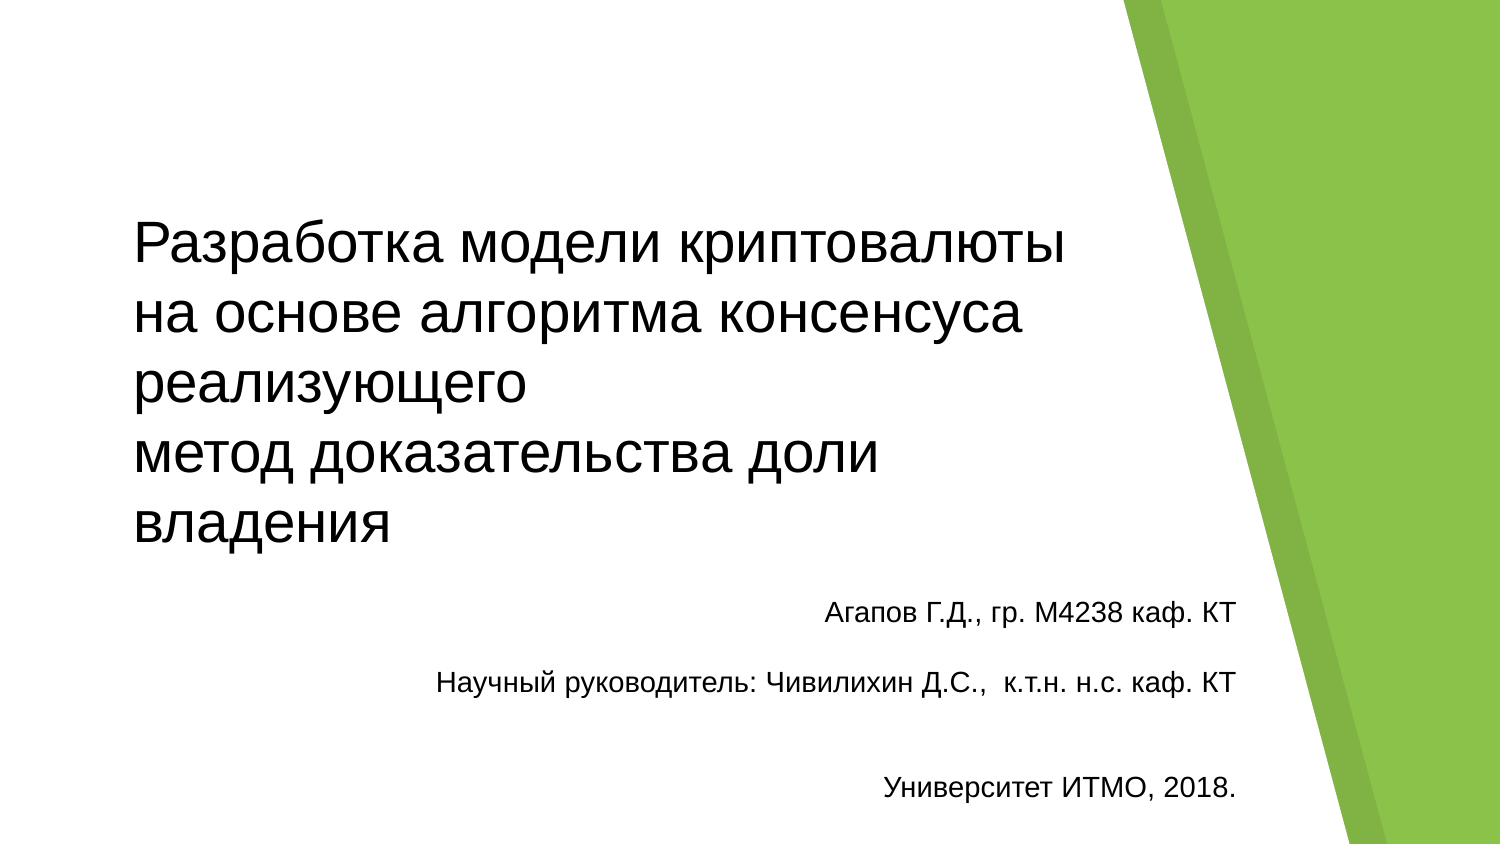

# Разработка модели криптовалюты на основе алгоритма консенсуса реализующего
метод доказательства доли владения
Агапов Г.Д., гр. М4238 каф. КТ
Научный руководитель: Чивилихин Д.С., к.т.н. н.с. каф. КТ
Университет ИТМО, 2018.